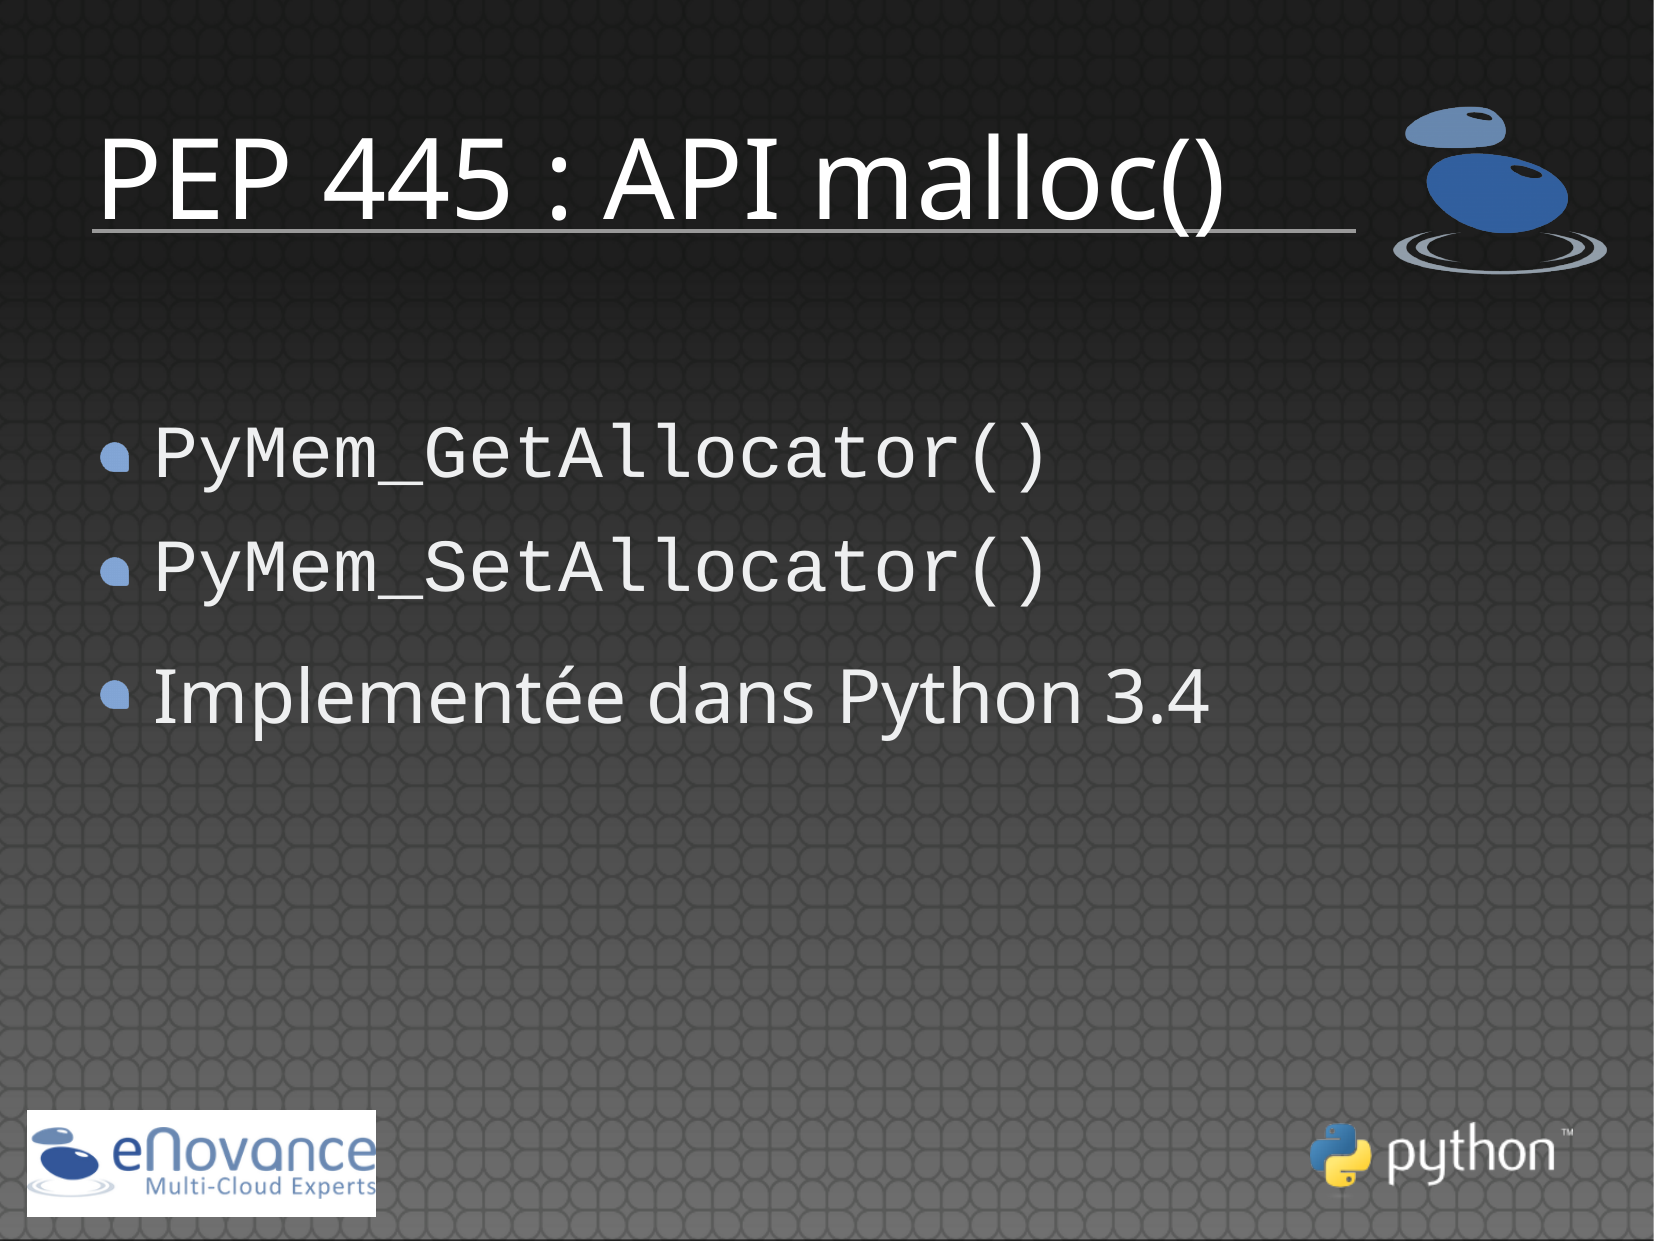

PEP 445 : API malloc()
# PyMem_GetAllocator()
PyMem_SetAllocator()
Implementée dans Python 3.4